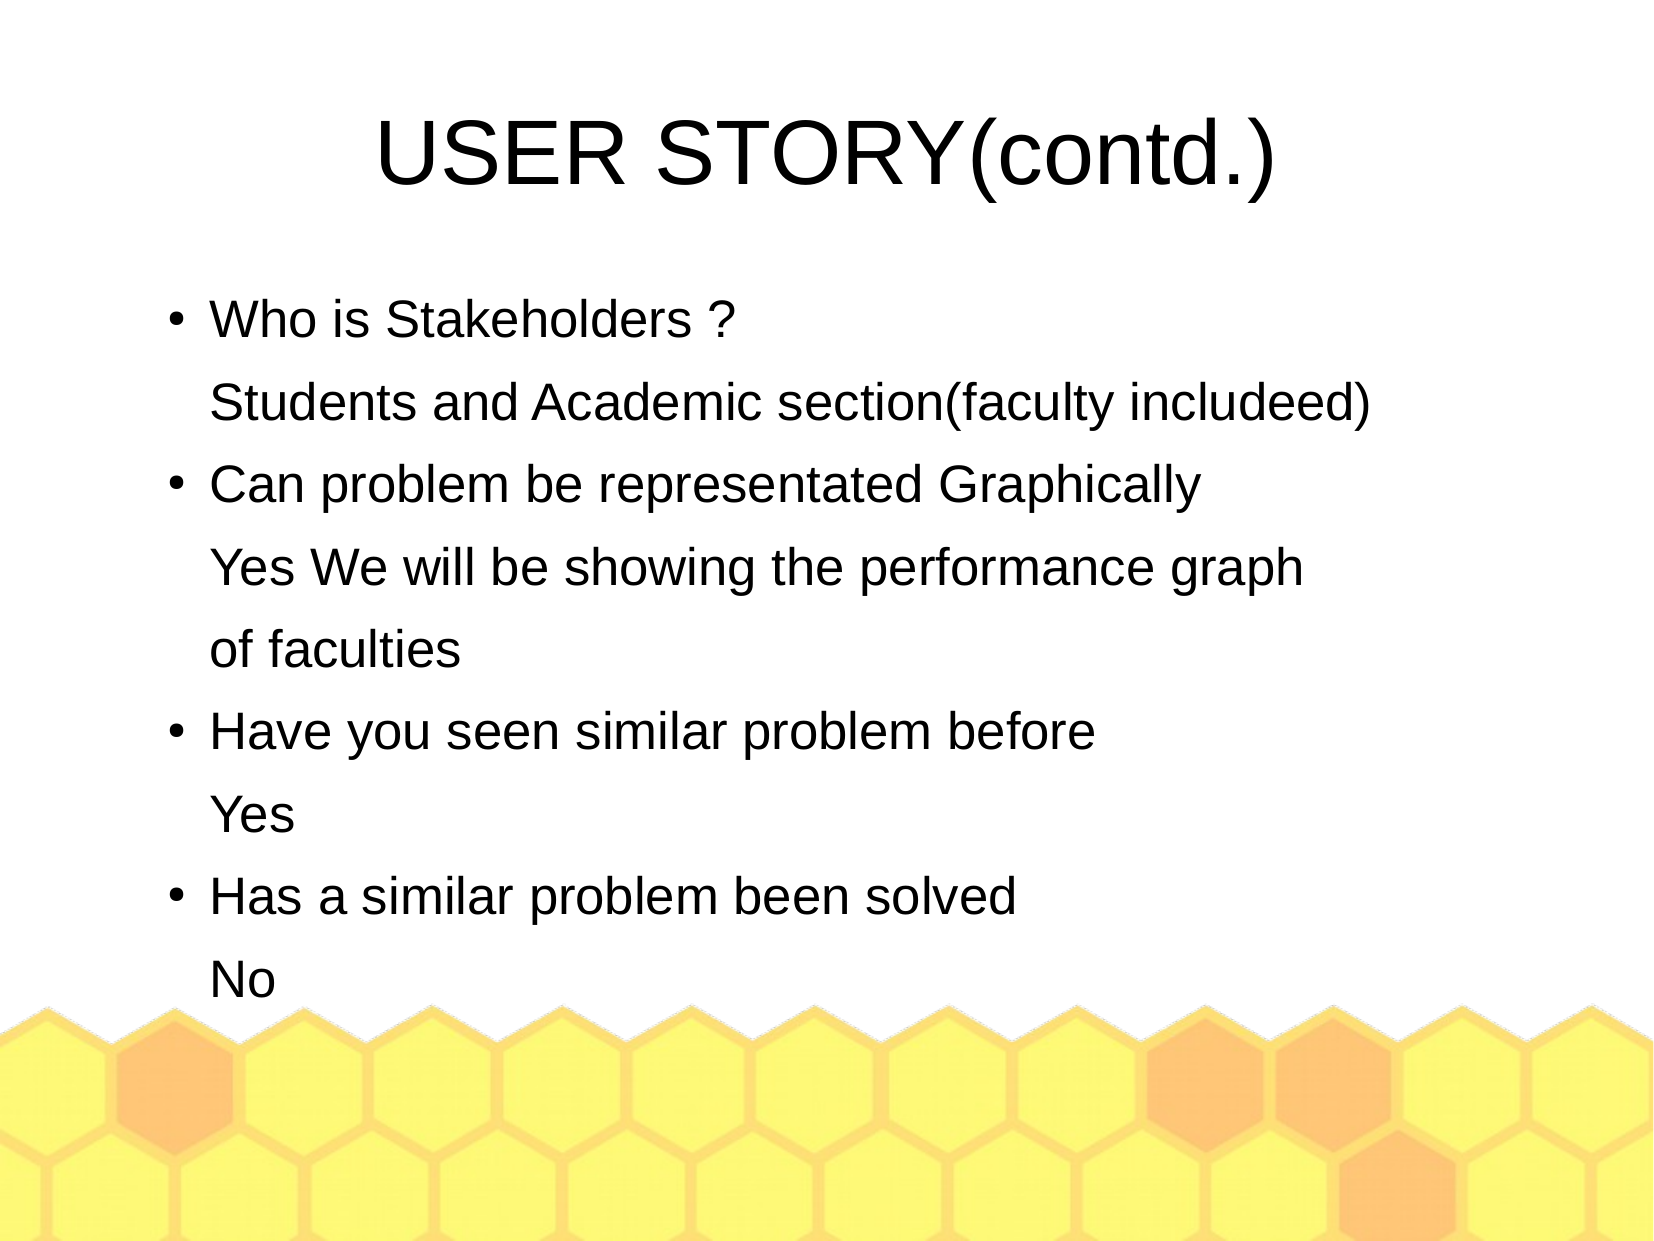

# USER STORY(contd.)
Who is Stakeholders ?
Students and Academic section(faculty includeed)
Can problem be representated Graphically
Yes We will be showing the performance graph
of faculties
Have you seen similar problem before
Yes
Has a similar problem been solved
No